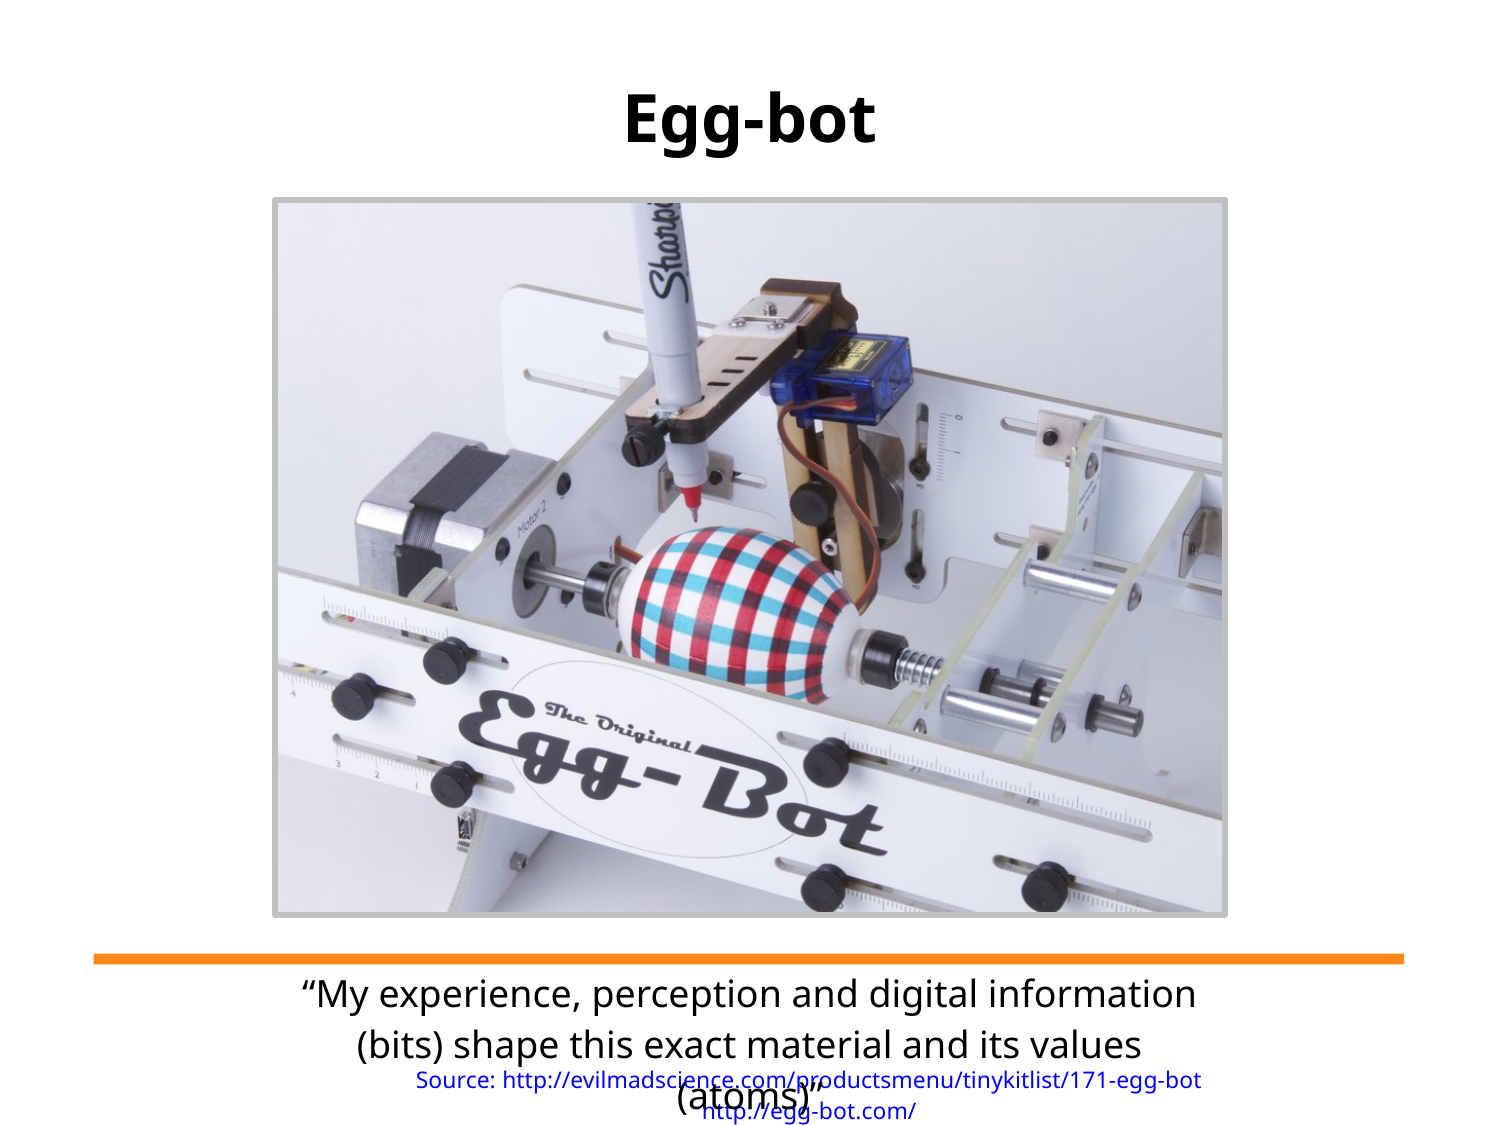

# Egg-bot
“My experience, perception and digital information (bits) shape this exact material and its values (atoms)”
Source: http://evilmadscience.com/productsmenu/tinykitlist/171-egg-bot
http://egg-bot.com/